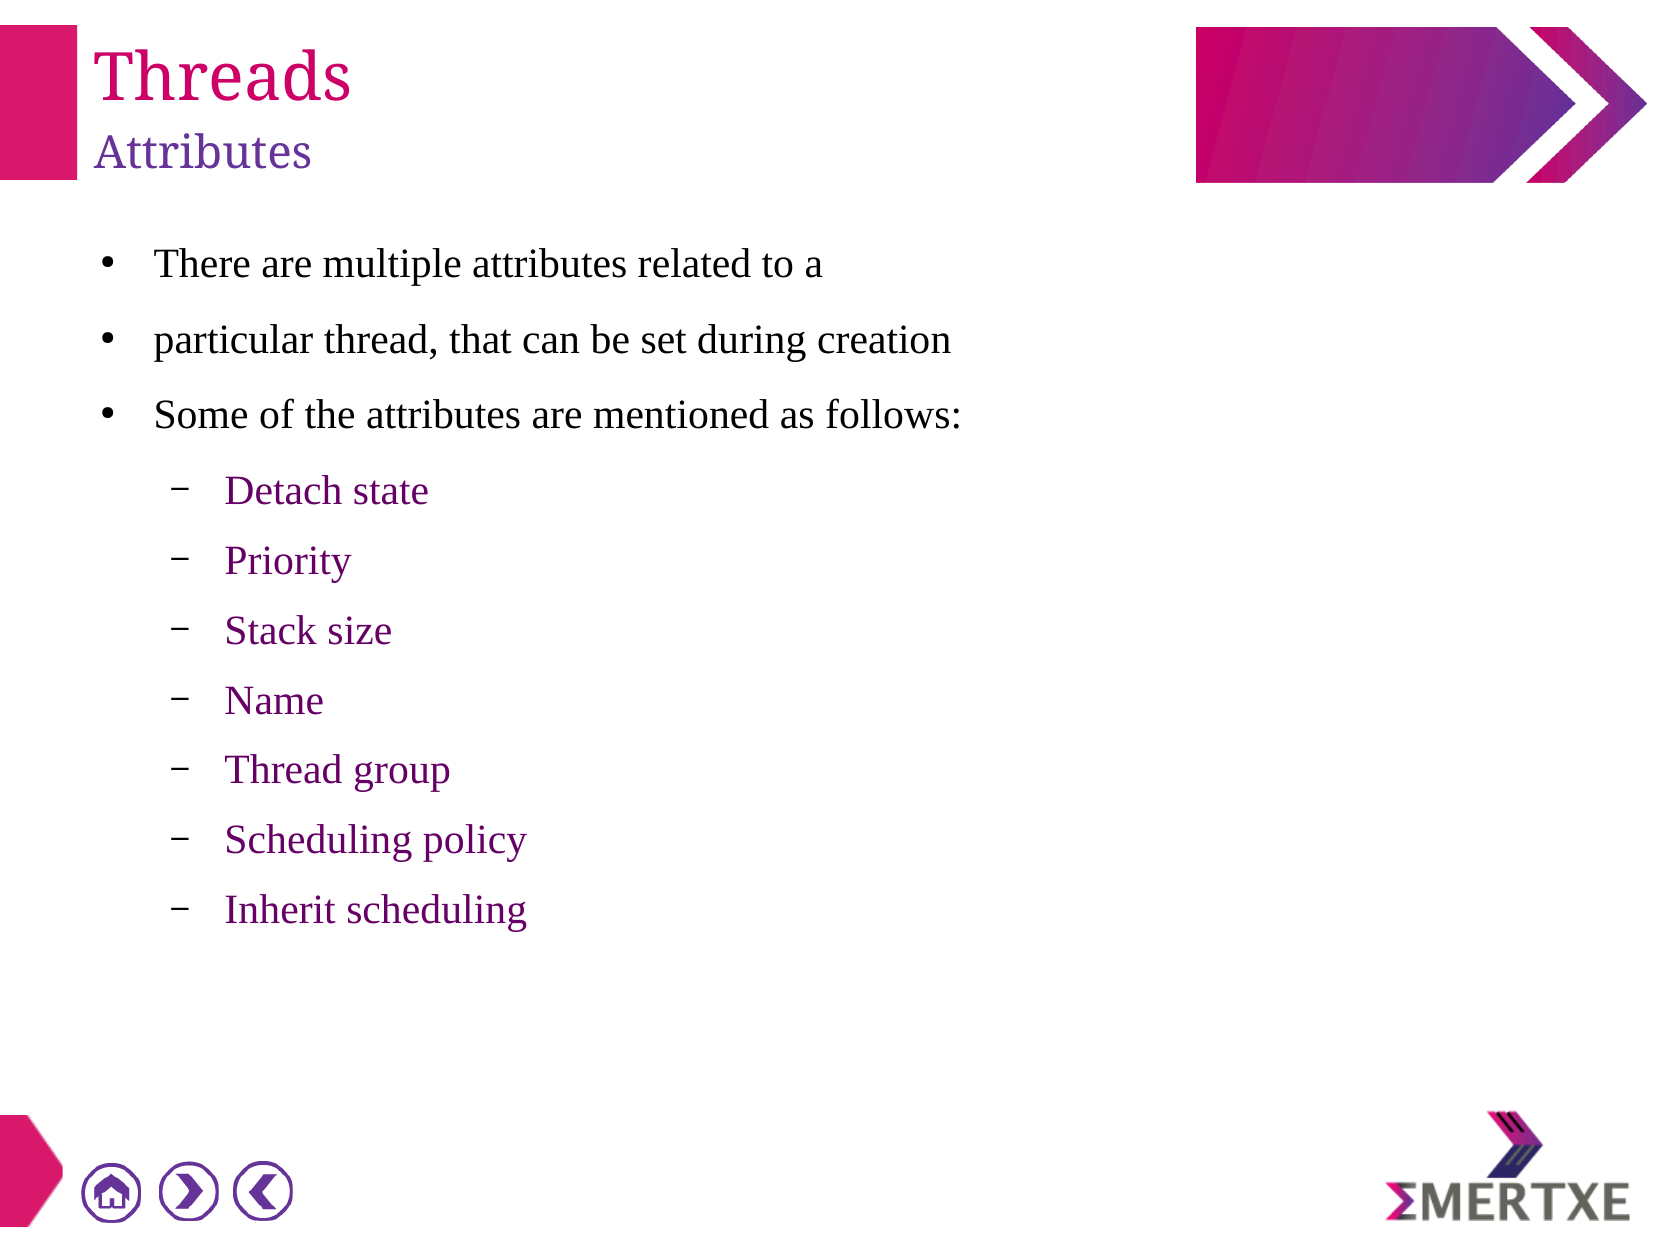

# Threads Attributes
There are multiple attributes related to a
particular thread, that can be set during creation
Some of the attributes are mentioned as follows:
Detach state
Priority
Stack size
Name
Thread group
Scheduling policy
Inherit scheduling